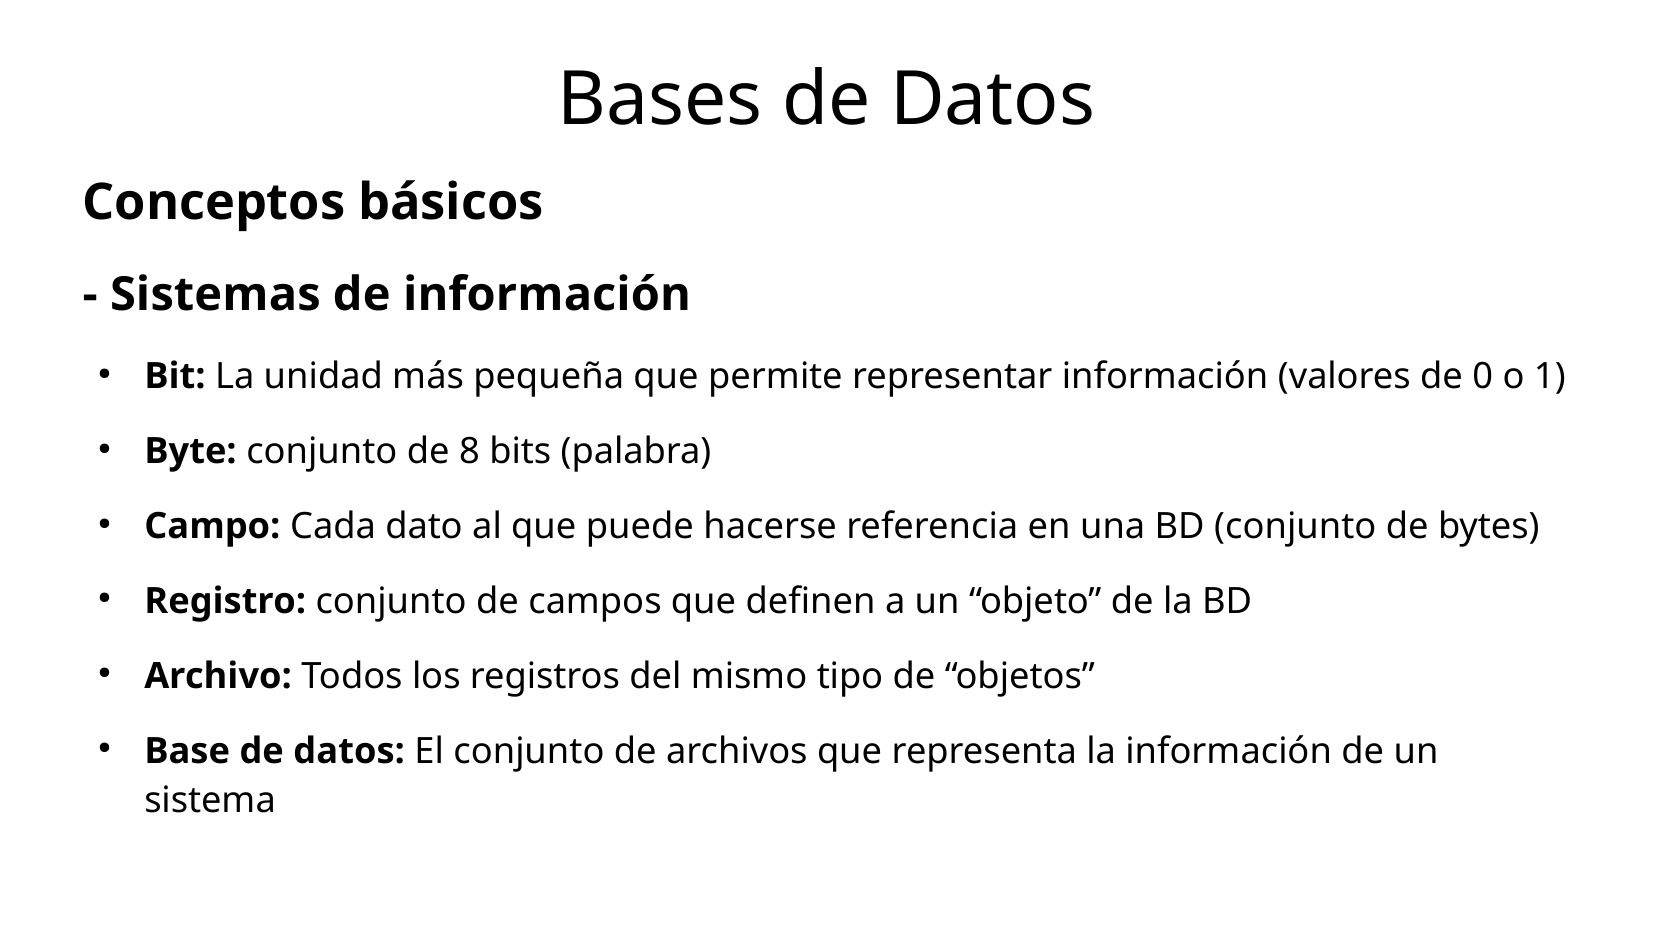

# Bases de Datos
Conceptos básicos
- Sistemas de información
Bit: La unidad más pequeña que permite representar información (valores de 0 o 1)
Byte: conjunto de 8 bits (palabra)
Campo: Cada dato al que puede hacerse referencia en una BD (conjunto de bytes)
Registro: conjunto de campos que definen a un “objeto” de la BD
Archivo: Todos los registros del mismo tipo de “objetos”
Base de datos: El conjunto de archivos que representa la información de un sistema